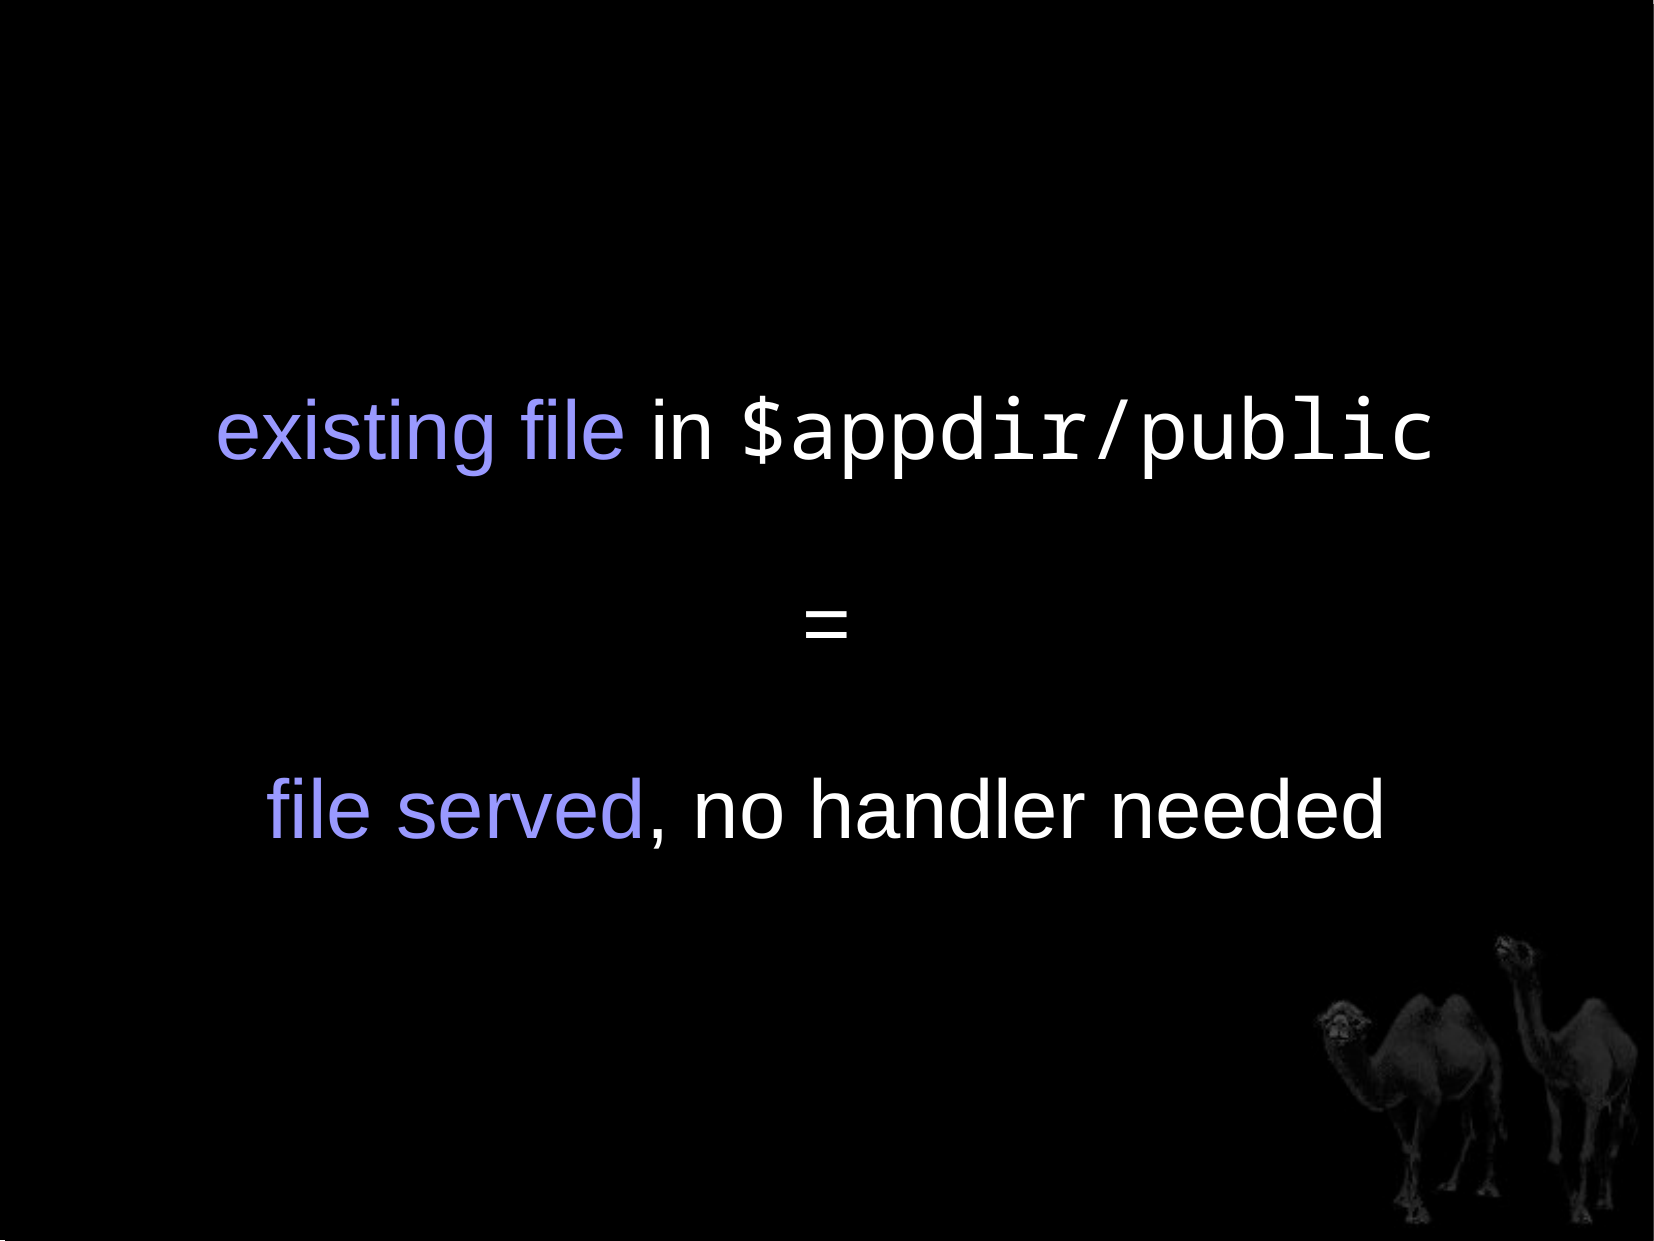

# existing file in $appdir/public
=
file served, no handler needed